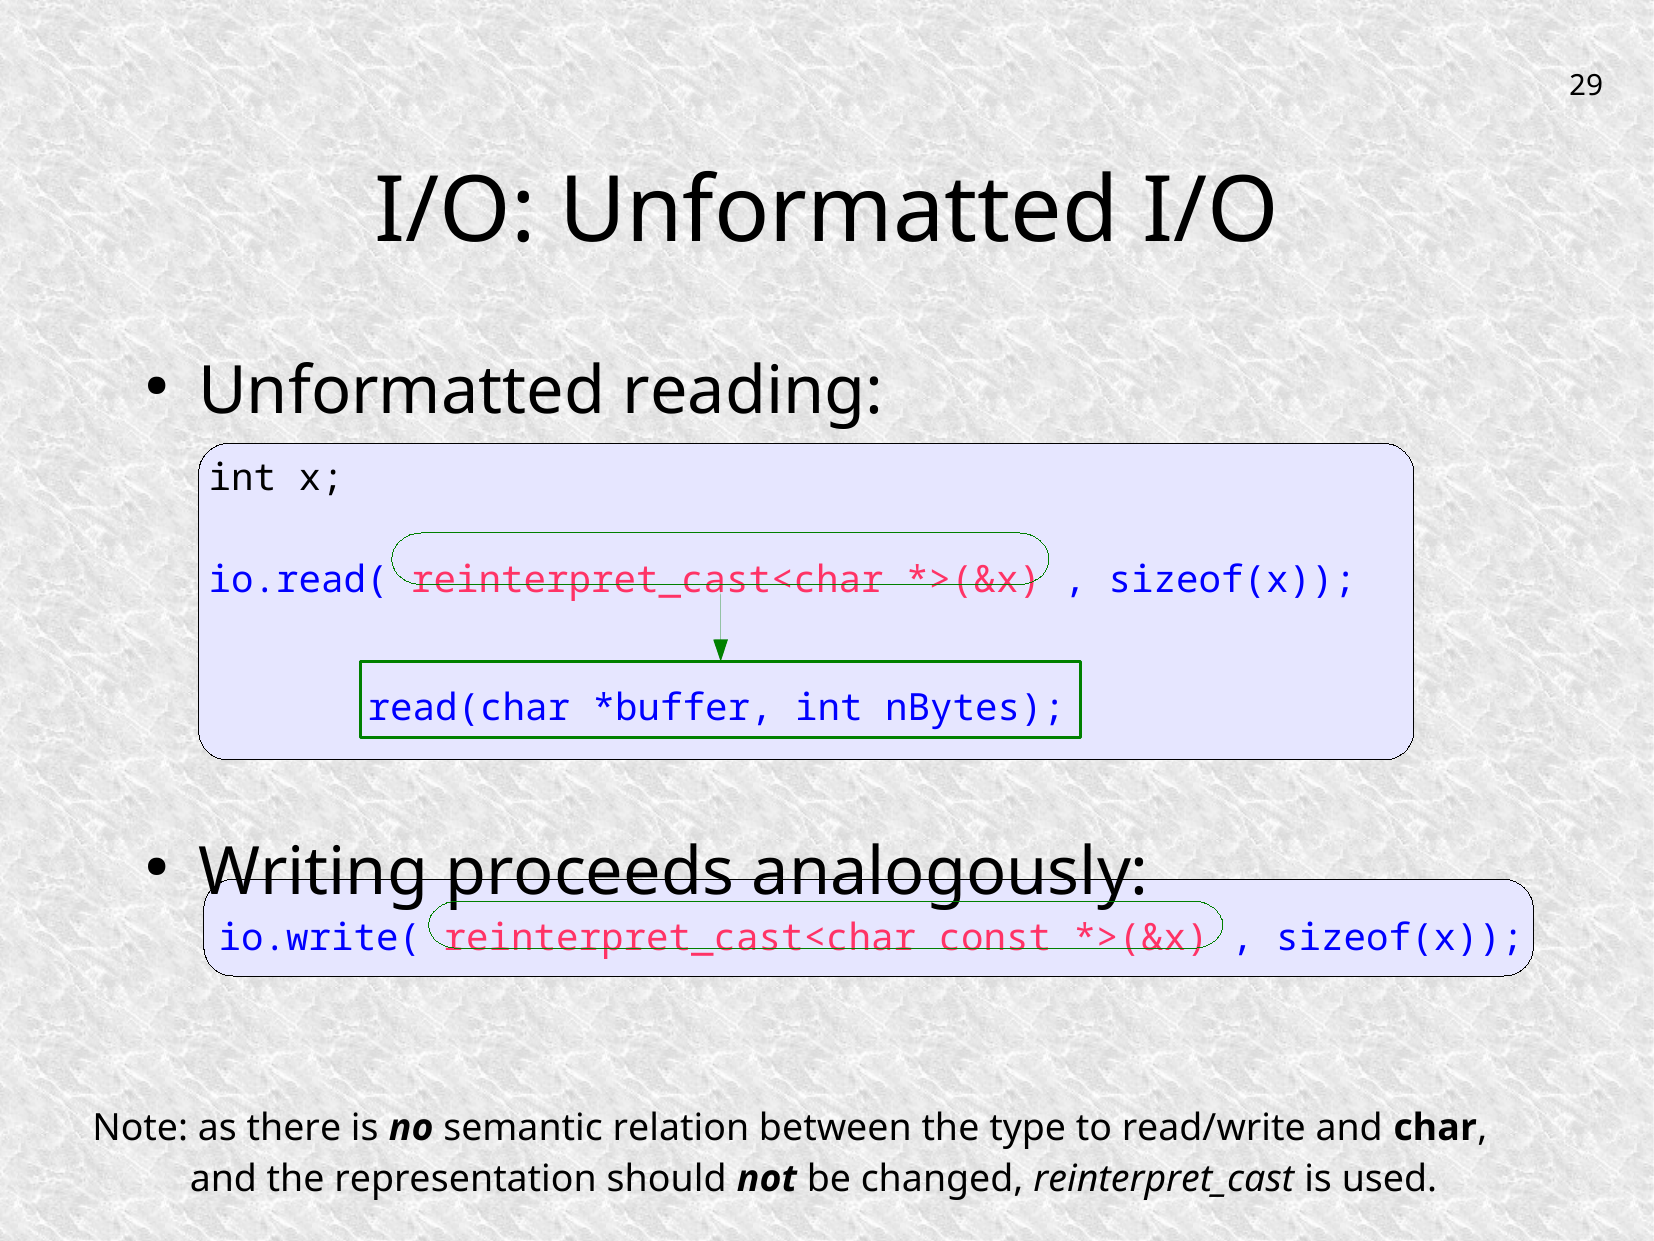

29
# I/O: Unformatted I/O
Unformatted reading:
Writing proceeds analogously:
int x;
io.read( reinterpret_cast<char *>(&x) , sizeof(x));
read(char *buffer, int nBytes);
io.write( reinterpret_cast<char const *>(&x) , sizeof(x));
Note: as there is no semantic relation between the type to read/write and char,
 and the representation should not be changed, reinterpret_cast is used.